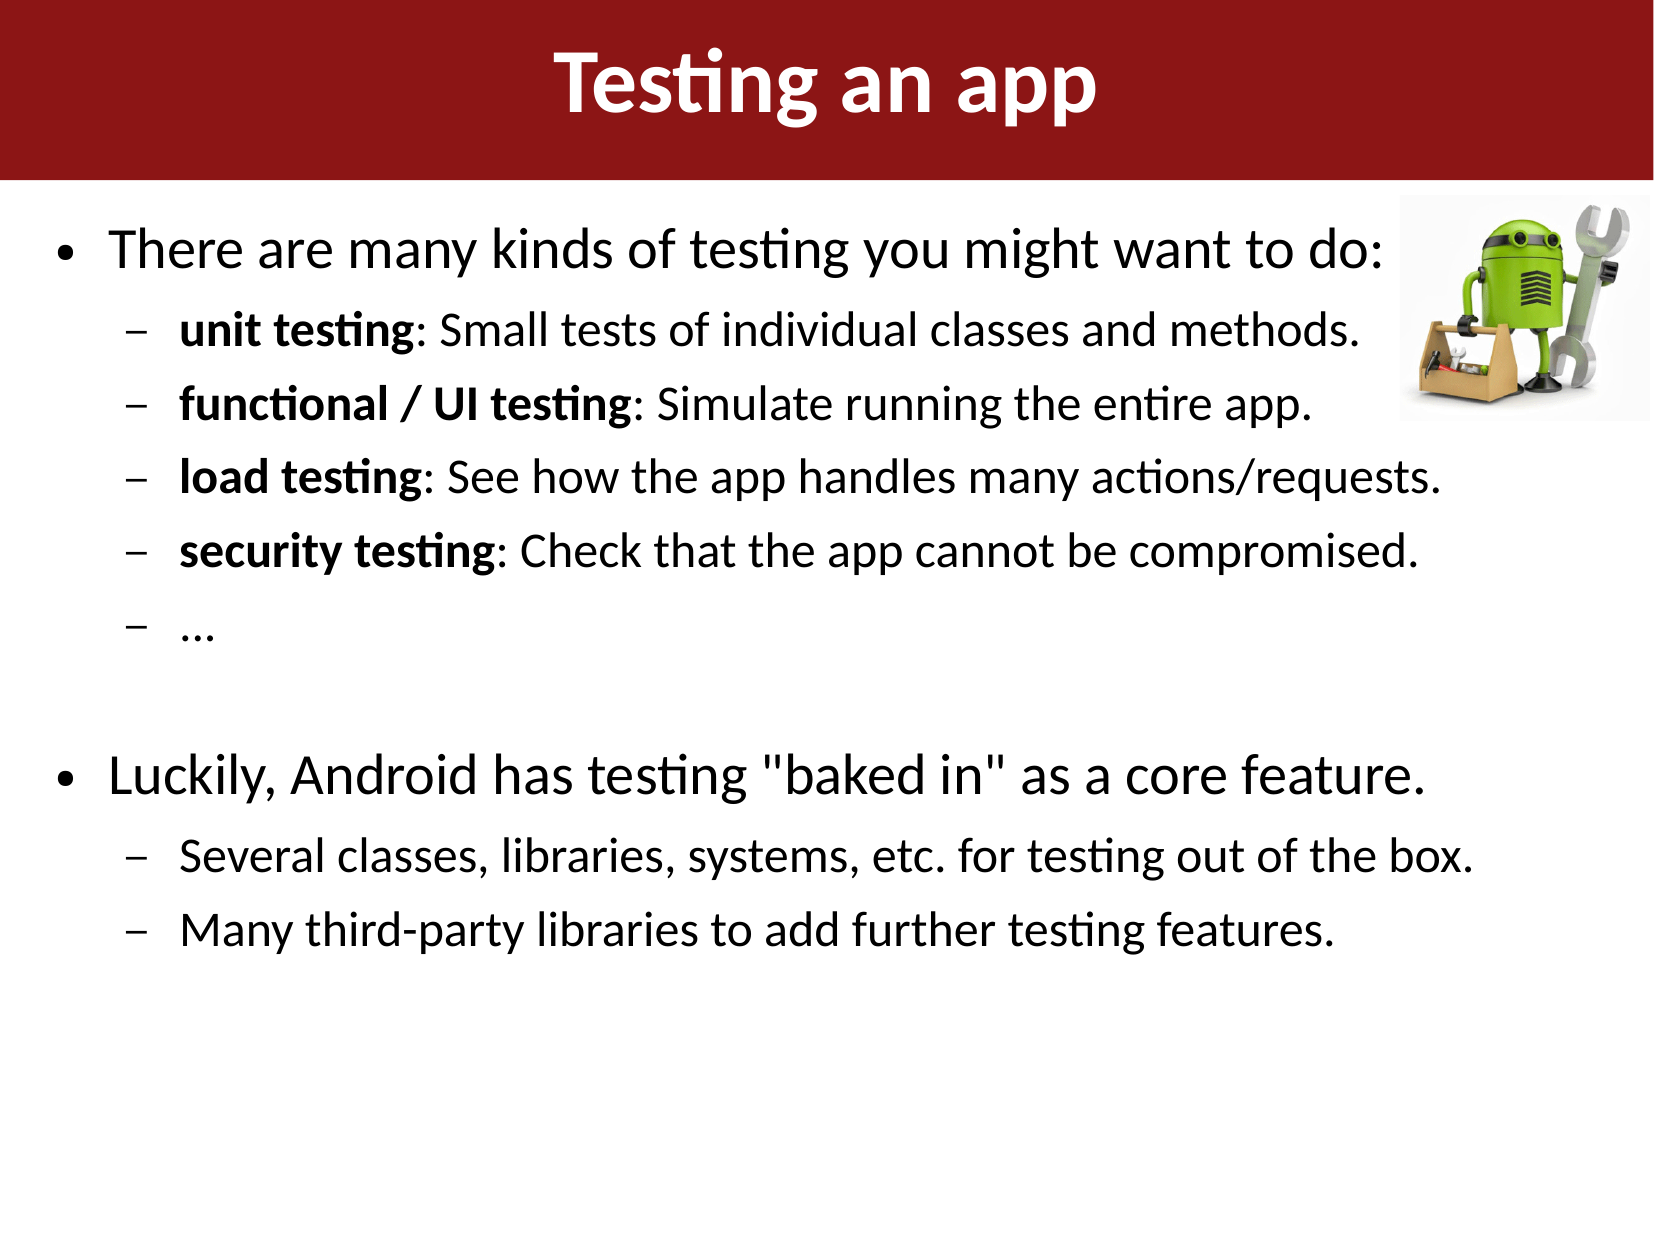

# Testing an app
There are many kinds of testing you might want to do:
unit testing: Small tests of individual classes and methods.
functional / UI testing: Simulate running the entire app.
load testing: See how the app handles many actions/requests.
security testing: Check that the app cannot be compromised.
...
Luckily, Android has testing "baked in" as a core feature.
Several classes, libraries, systems, etc. for testing out of the box.
Many third-party libraries to add further testing features.